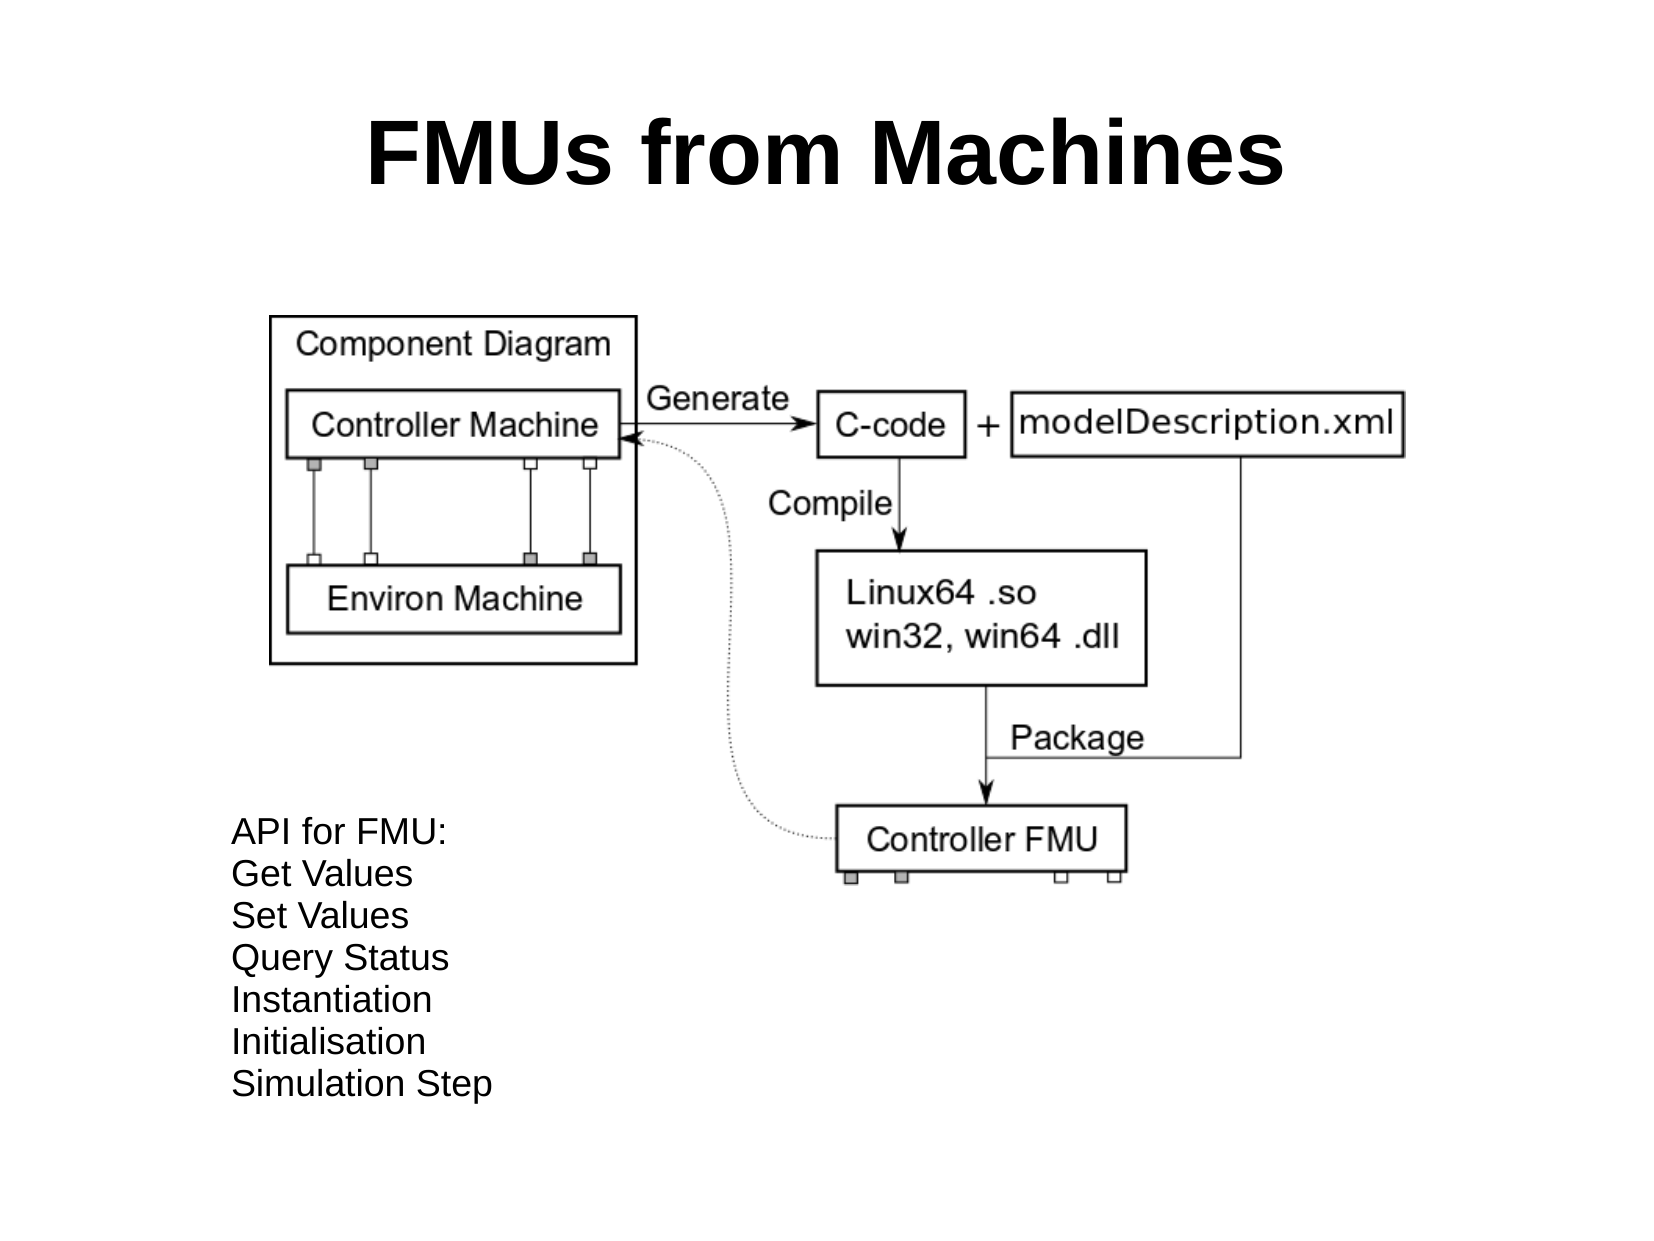

# FMUs from Machines
API for FMU:
Get Values
Set Values
Query Status
Instantiation
Initialisation
Simulation Step